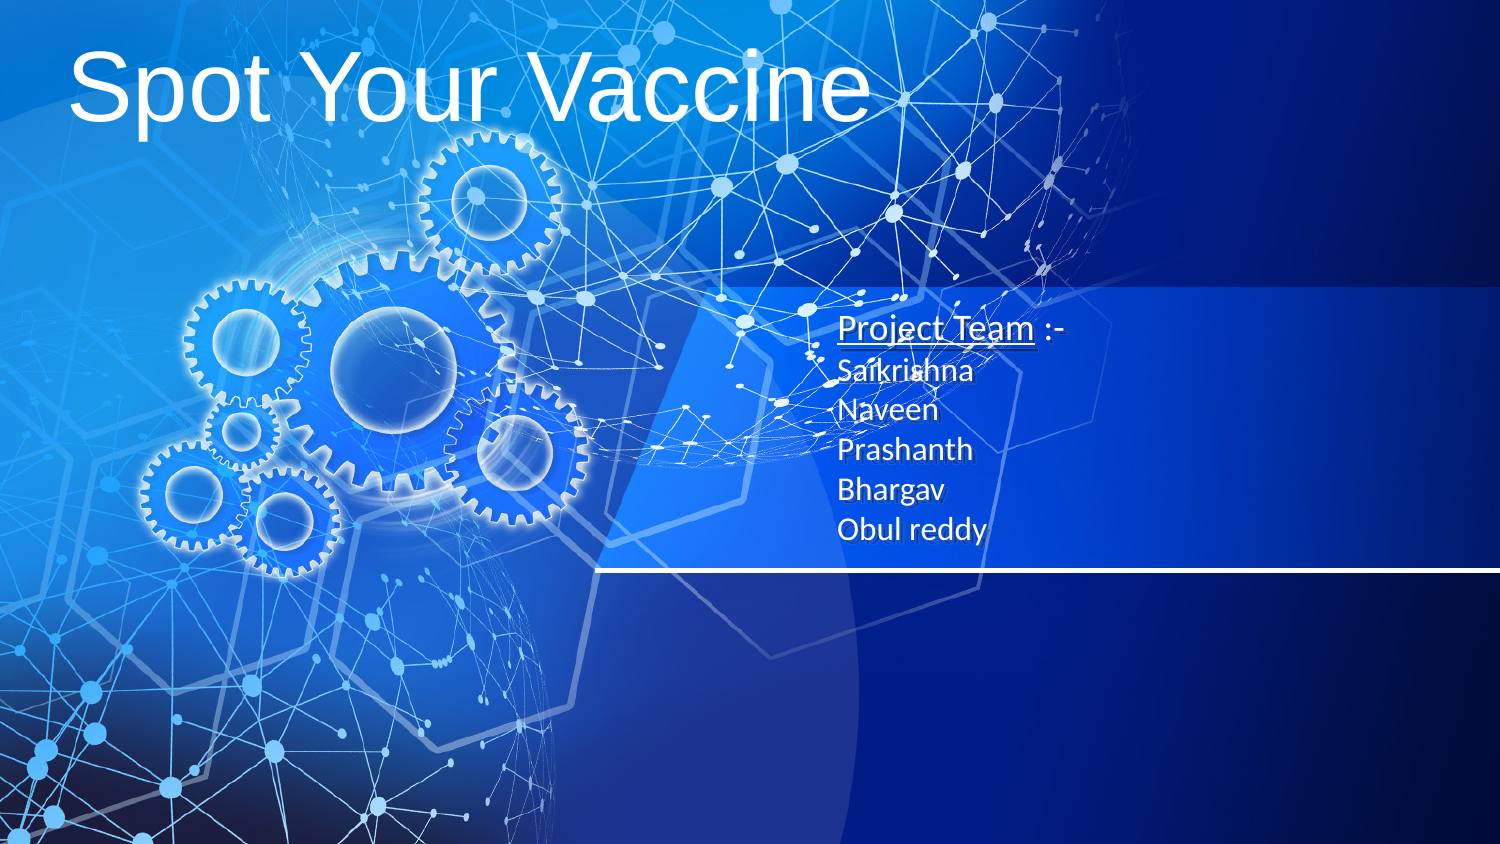

Spot Your Vaccine
# Project Team :- Saikrishna Naveen Prashanth Bhargav Obul reddy